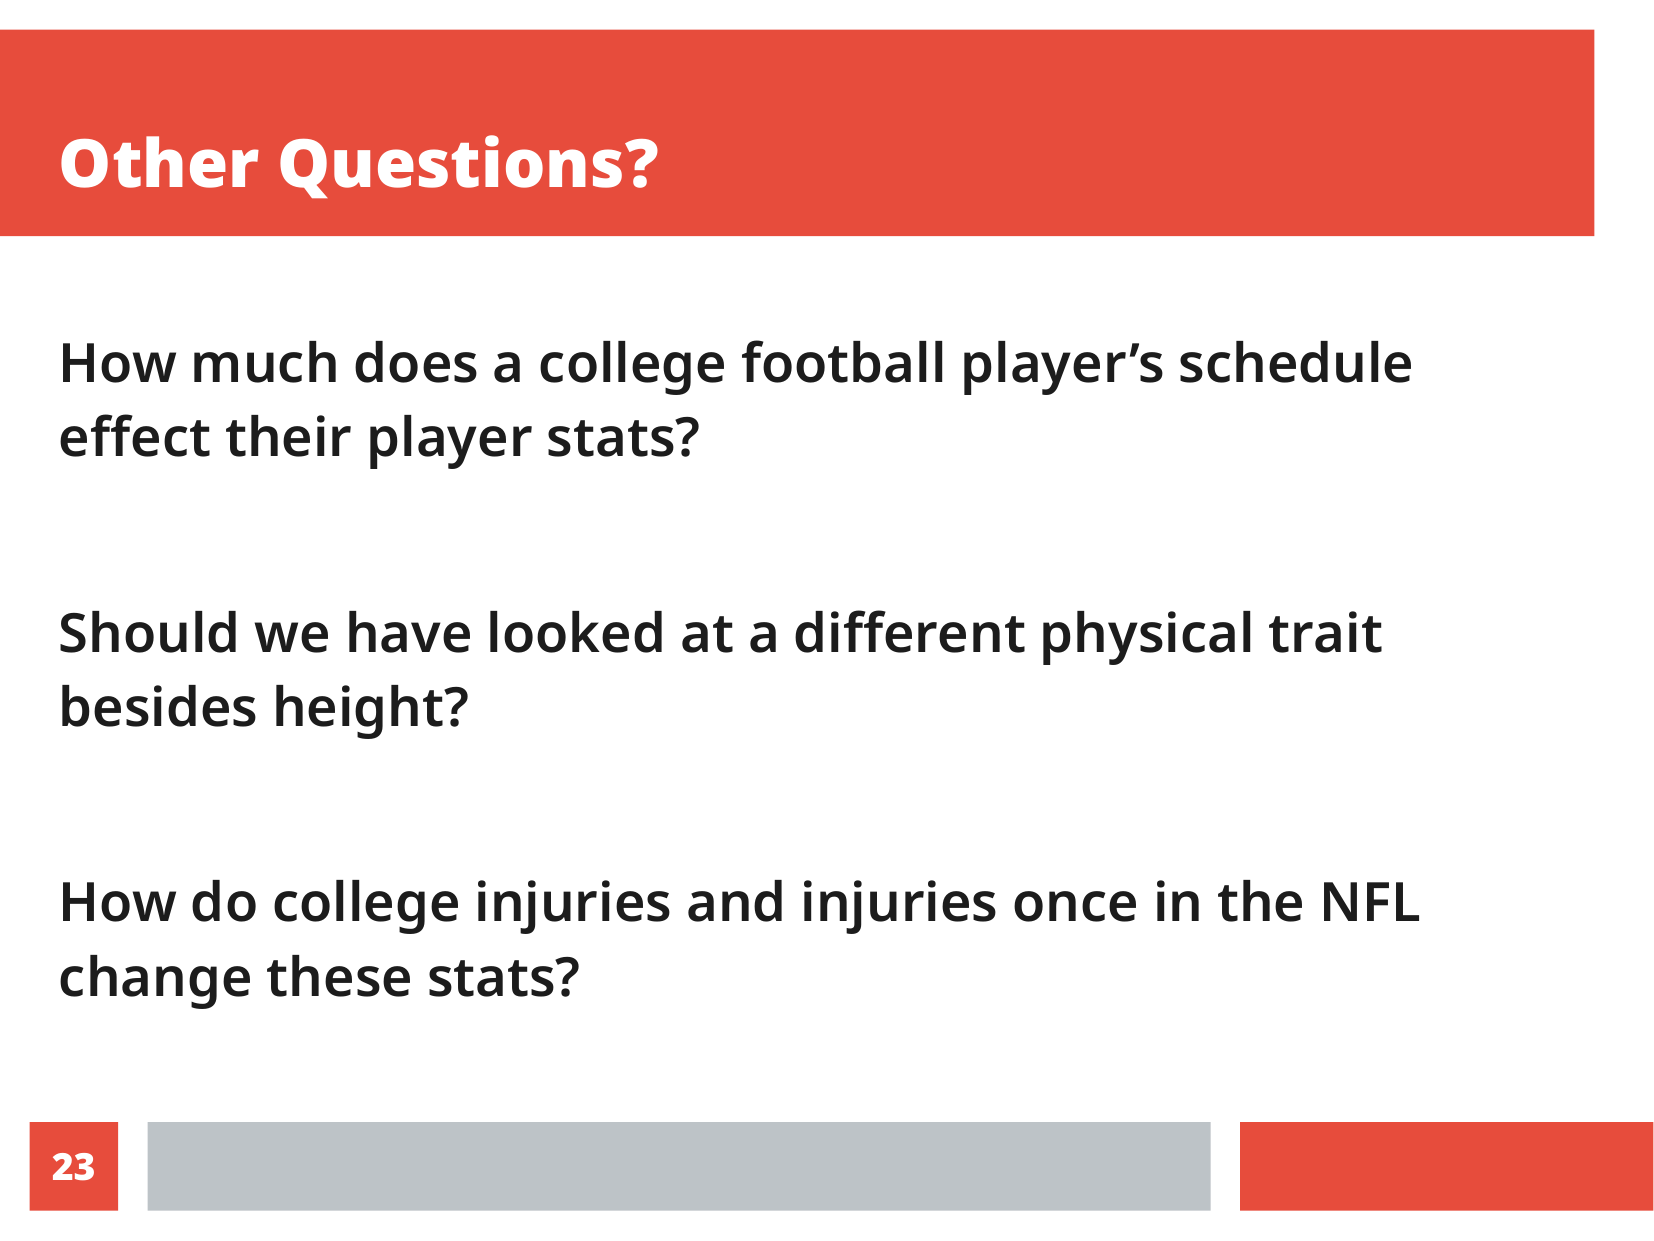

# Other Questions?
How much does a college football player’s schedule effect their player stats?
Should we have looked at a different physical trait besides height?
How do college injuries and injuries once in the NFL change these stats?
23